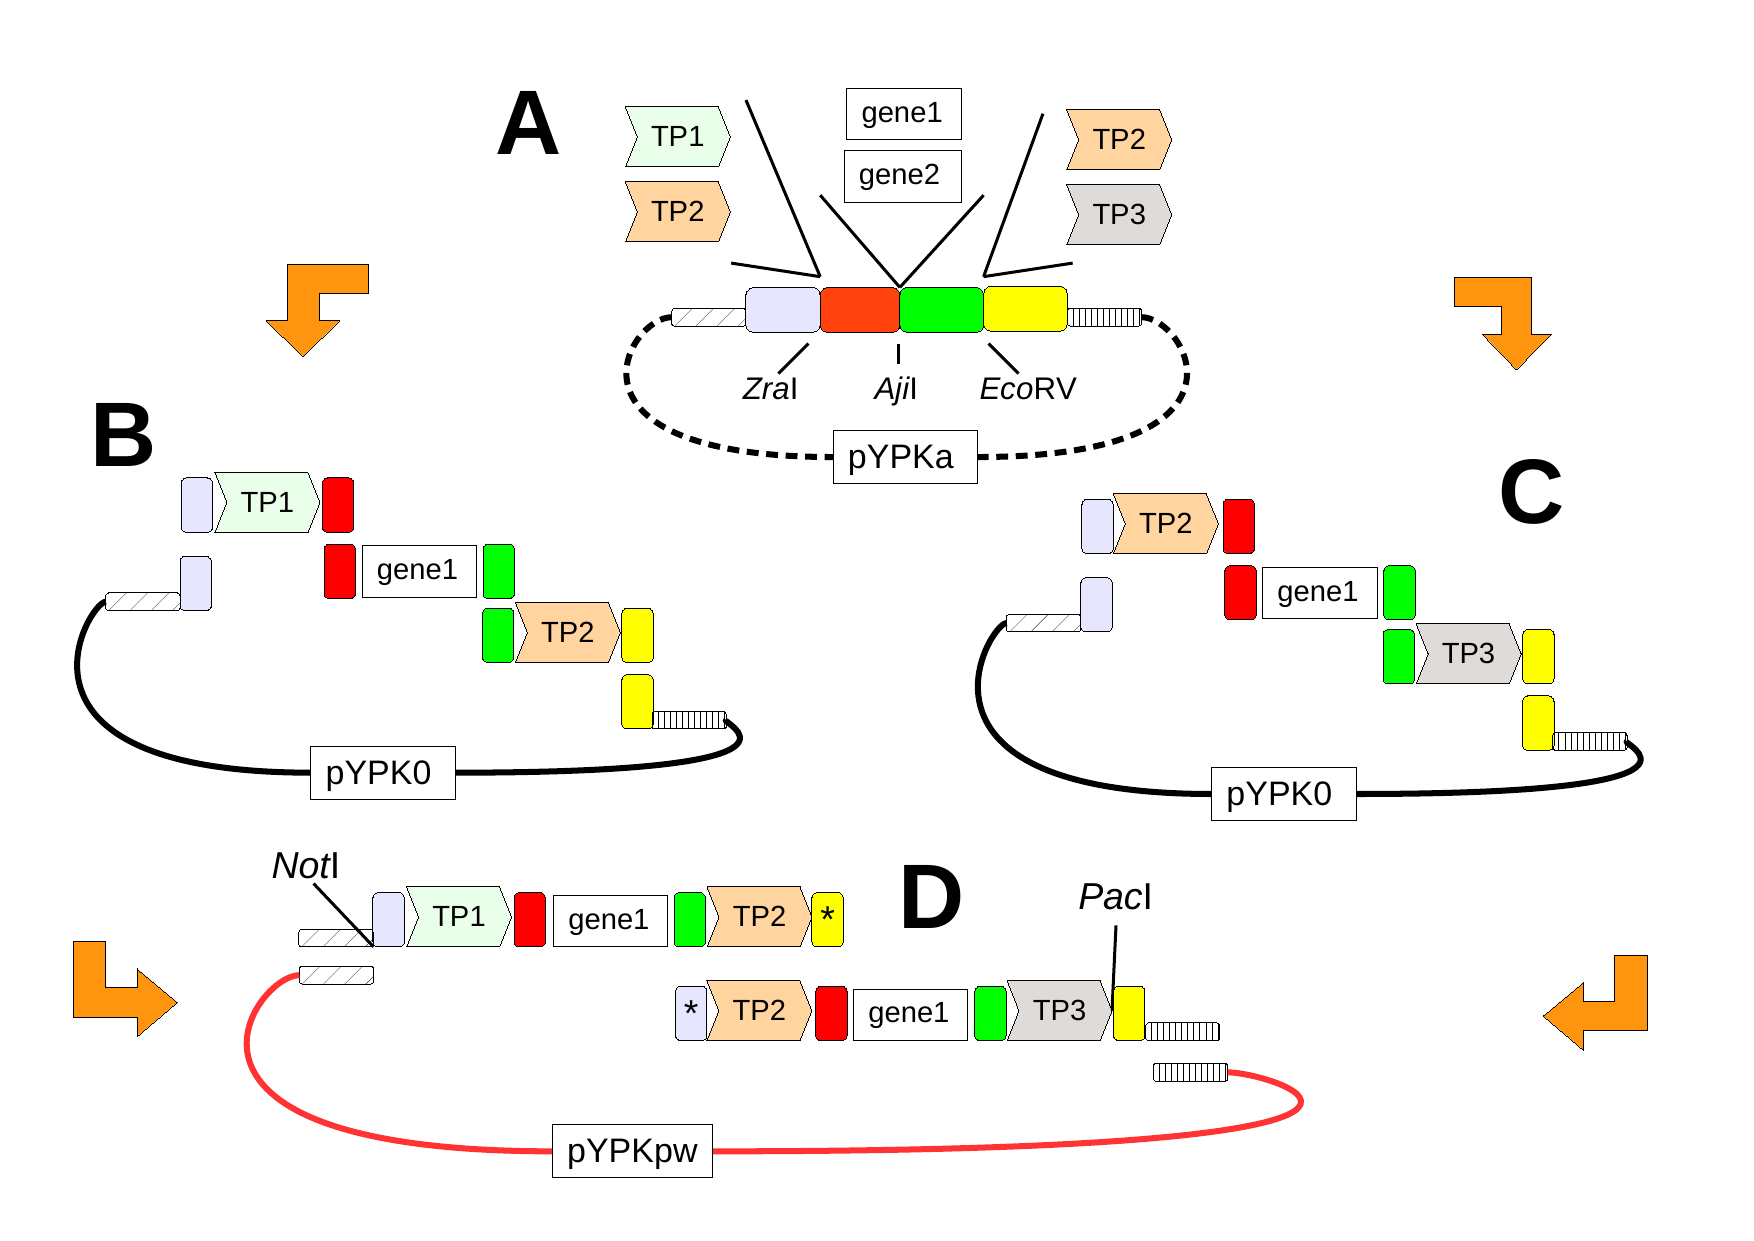

A
gene1
TP1
TP2
gene2
TP2
TP3
ZraI
AjiI
EcoRV
B
pYPKa
C
TP1
TP2
gene1
gene1
TP2
TP3
pYPK0
pYPK0
NotI
D
PacI
TP1
TP2
*
gene1
TP2
TP3
*
gene1
pYPKpw